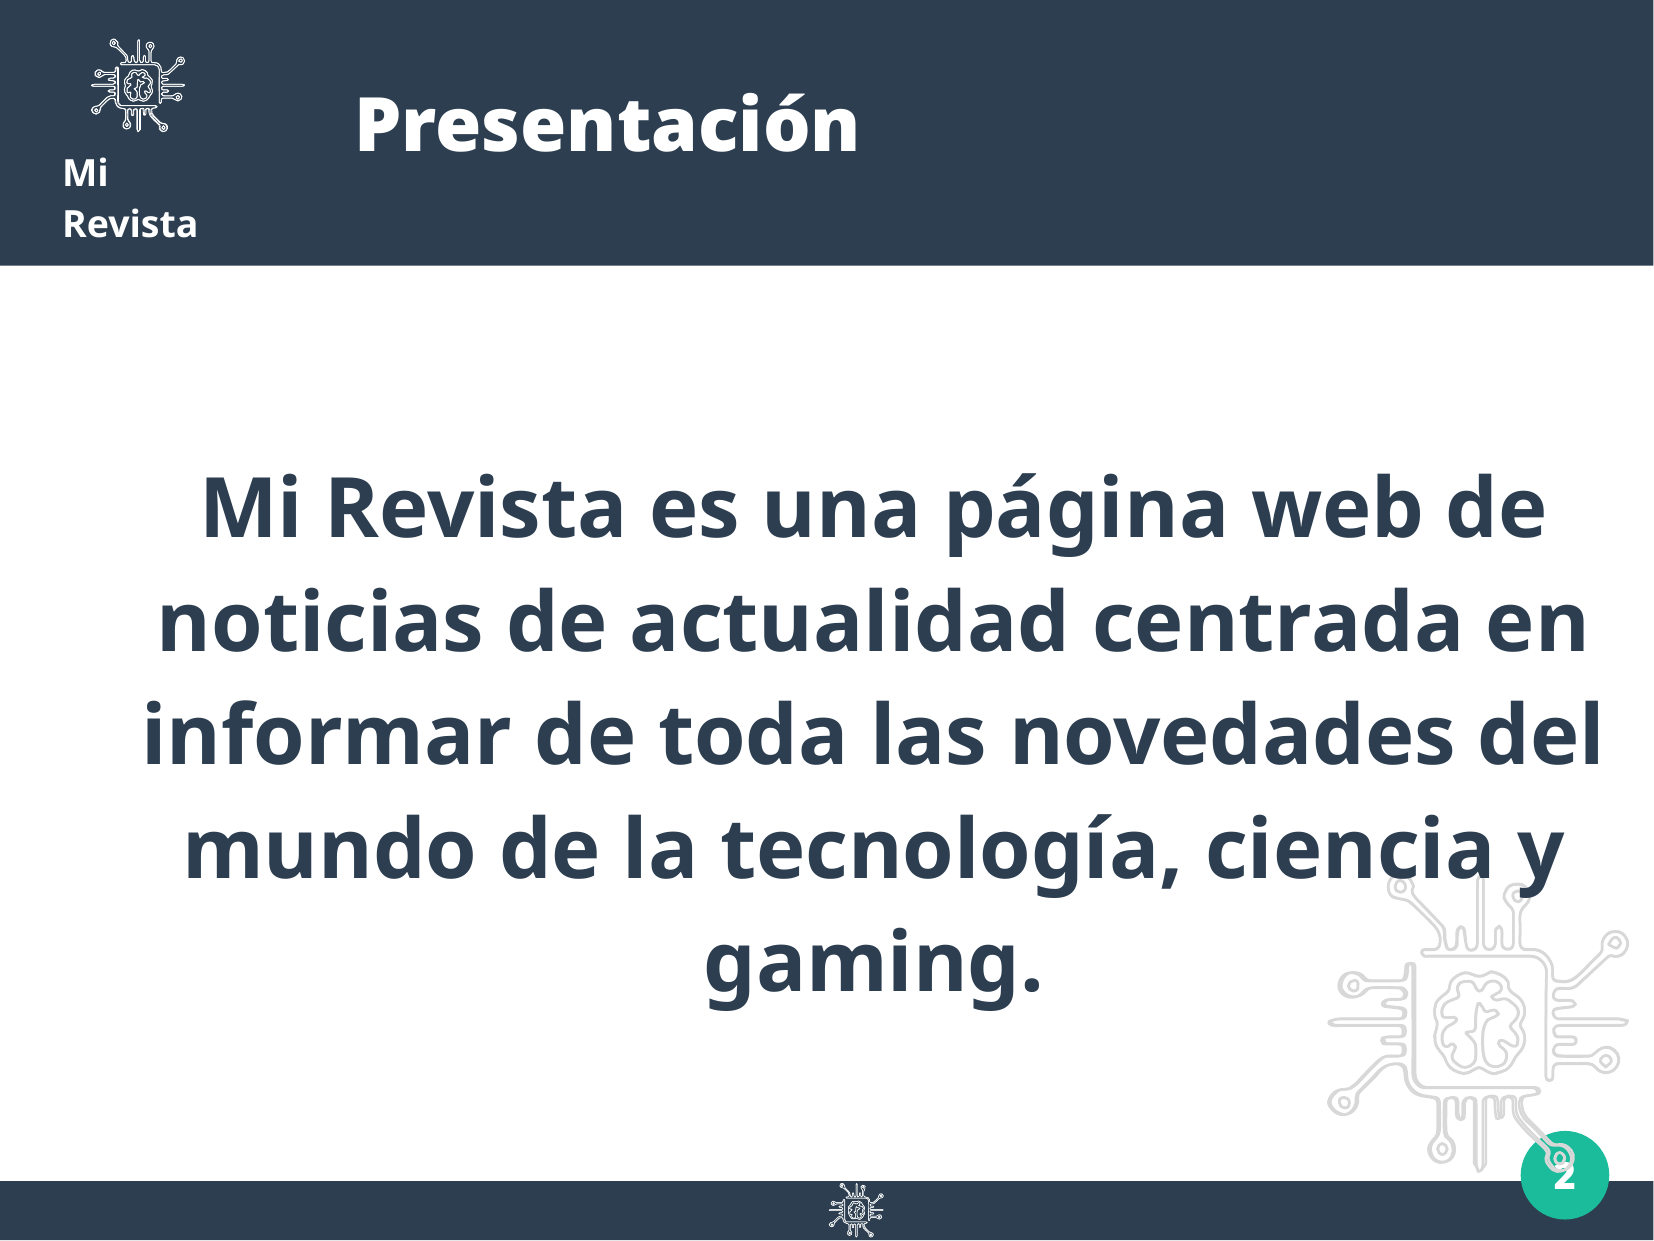

# Presentación
Mi Revista
Mi Revista es una página web de noticias de actualidad centrada en informar de toda las novedades del mundo de la tecnología, ciencia y gaming.
2